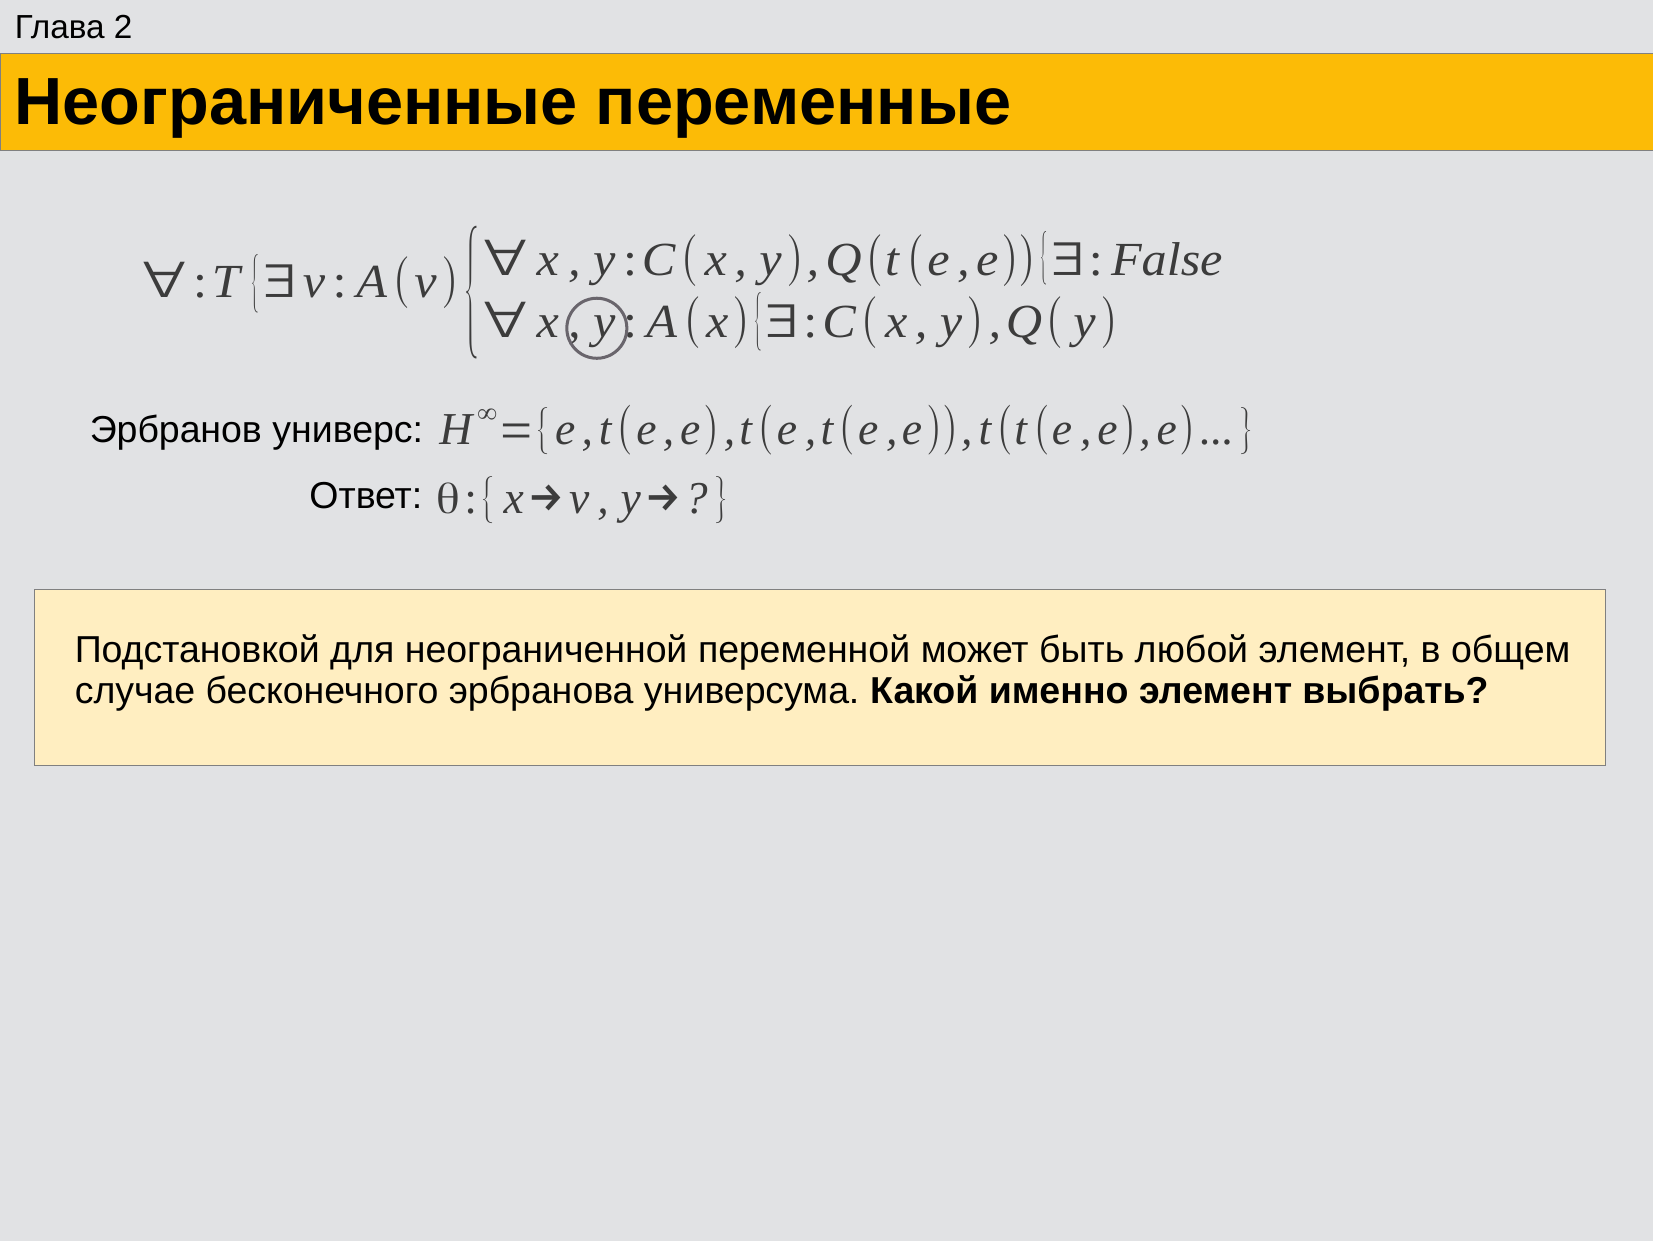

Глава 2
Неограниченные переменные
Эрбранов универс:
Ответ:
Подстановкой для неограниченной переменной может быть любой элемент, в общем случае бесконечного эрбранова универсума. Какой именно элемент выбрать?